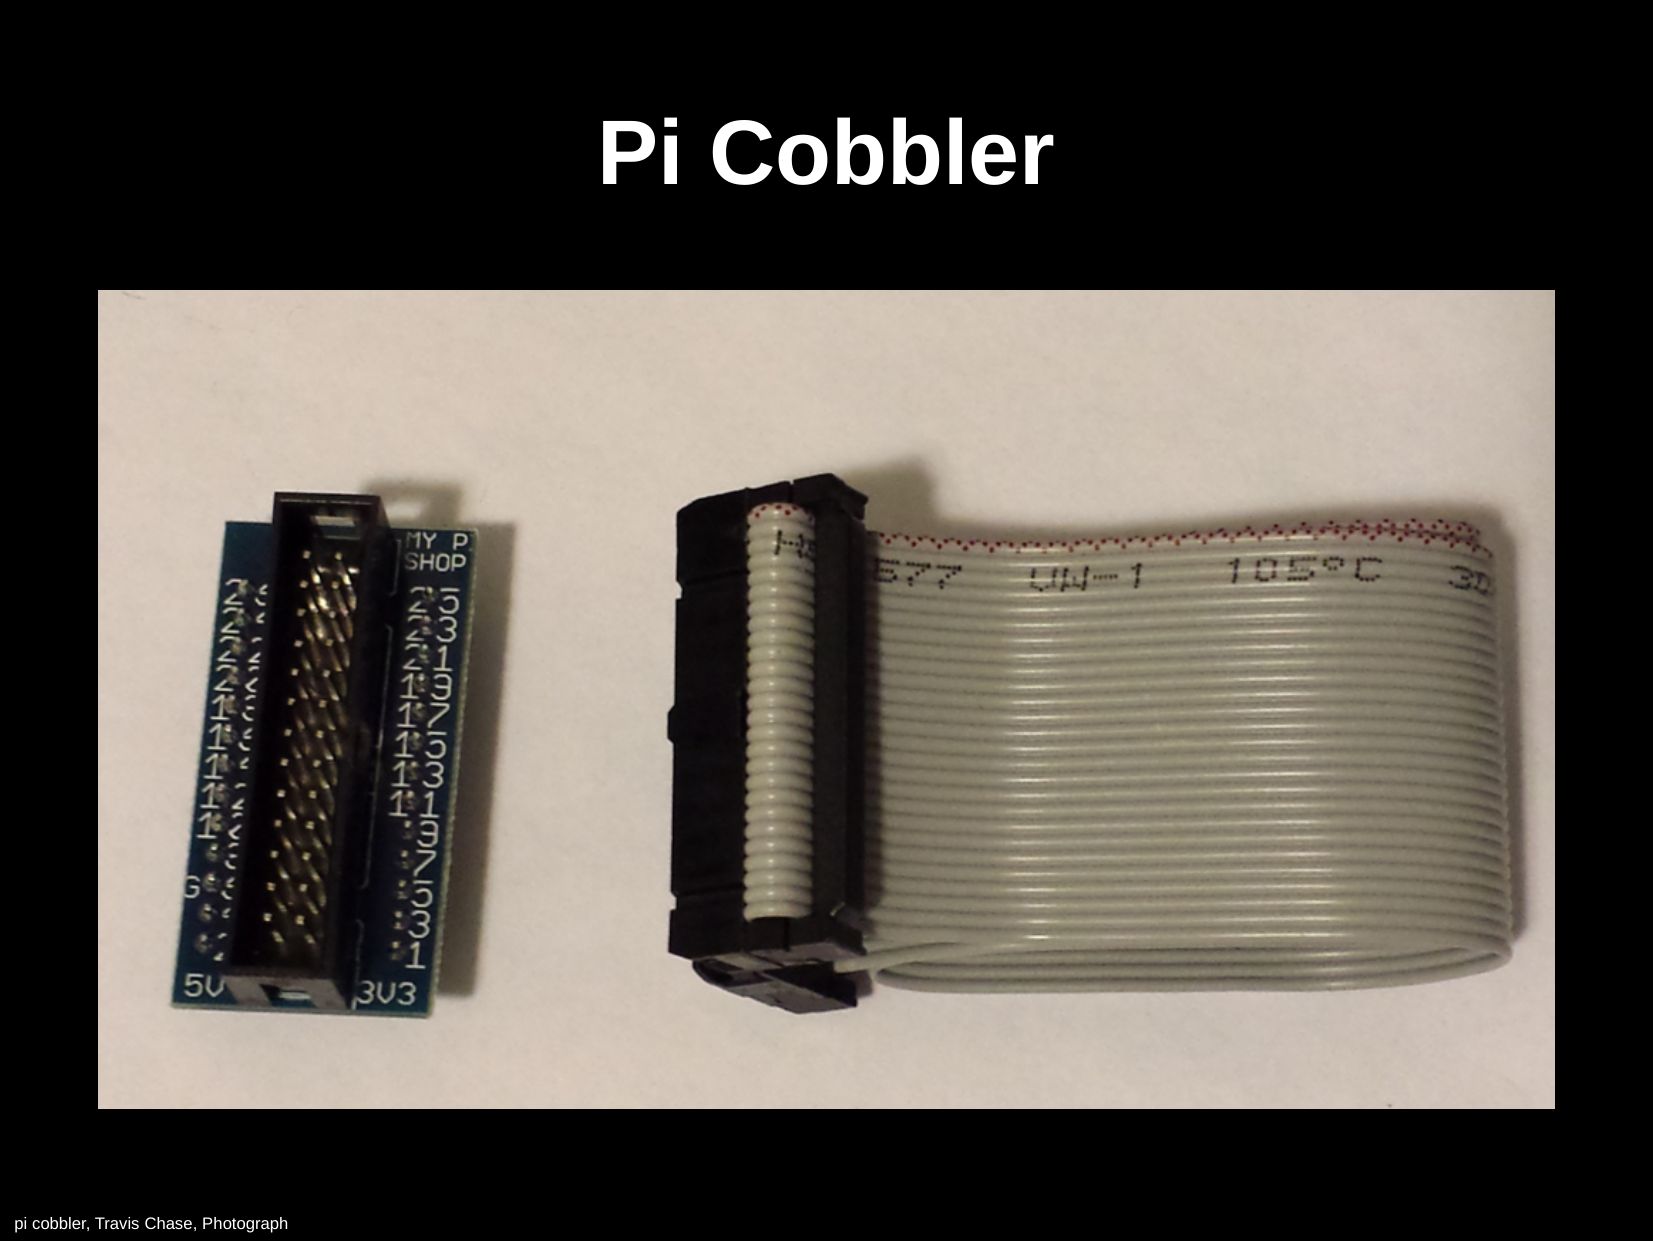

# Pi Cobbler
pi cobbler, Travis Chase, Photograph